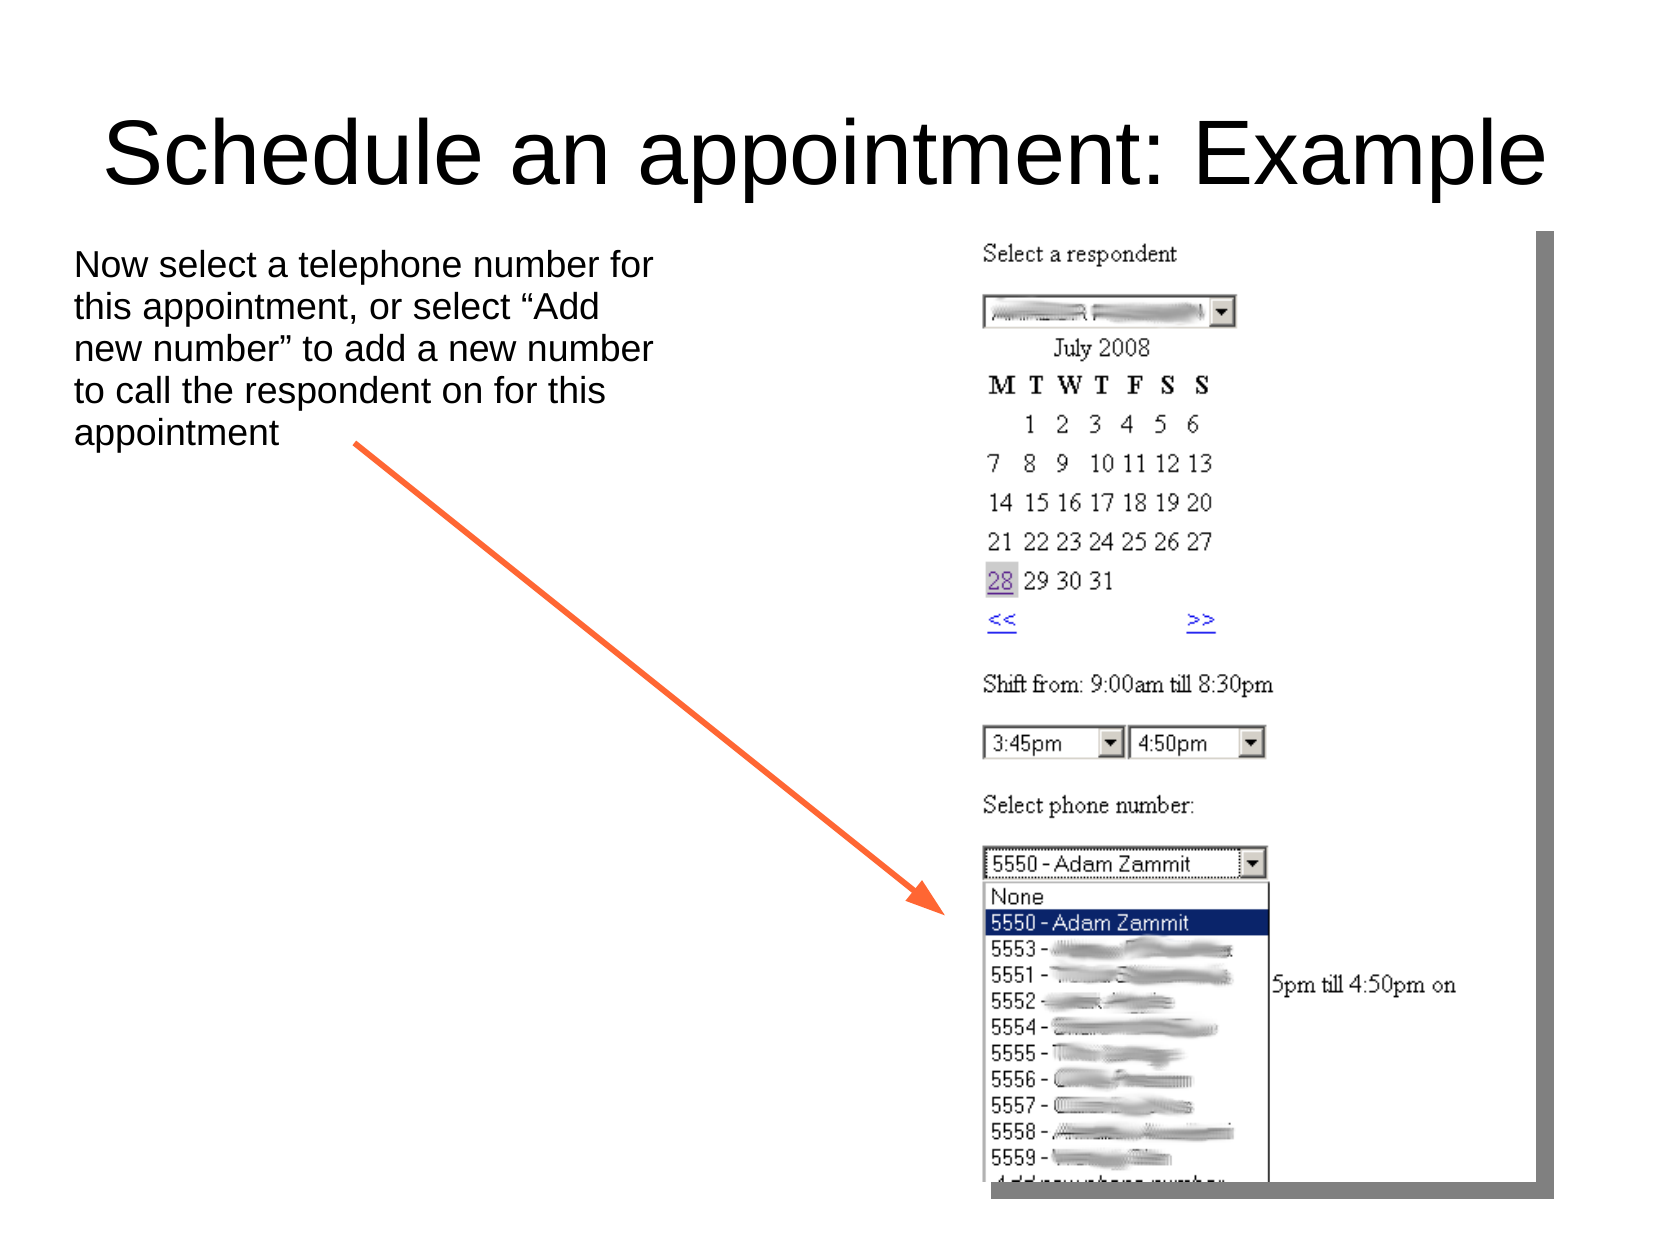

# Schedule an appointment: Example
Now select a telephone number for this appointment, or select “Add new number” to add a new number to call the respondent on for this appointment